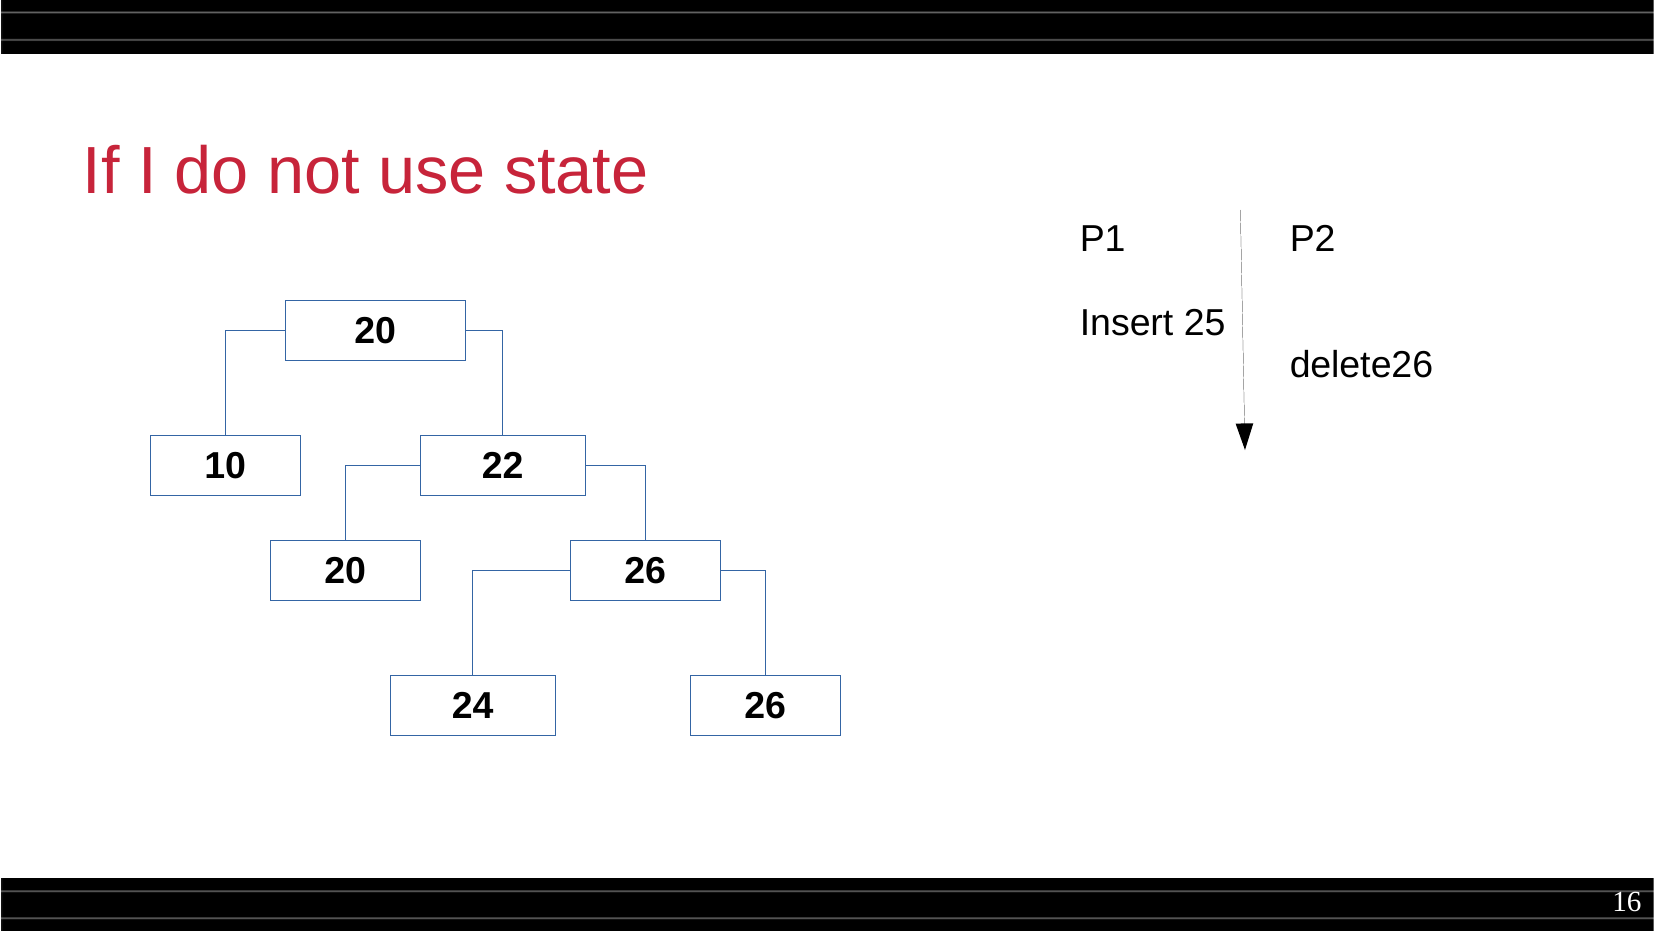

# If I do not use state
P1
Insert 25
P2
delete26
20
10
22
20
26
24
26